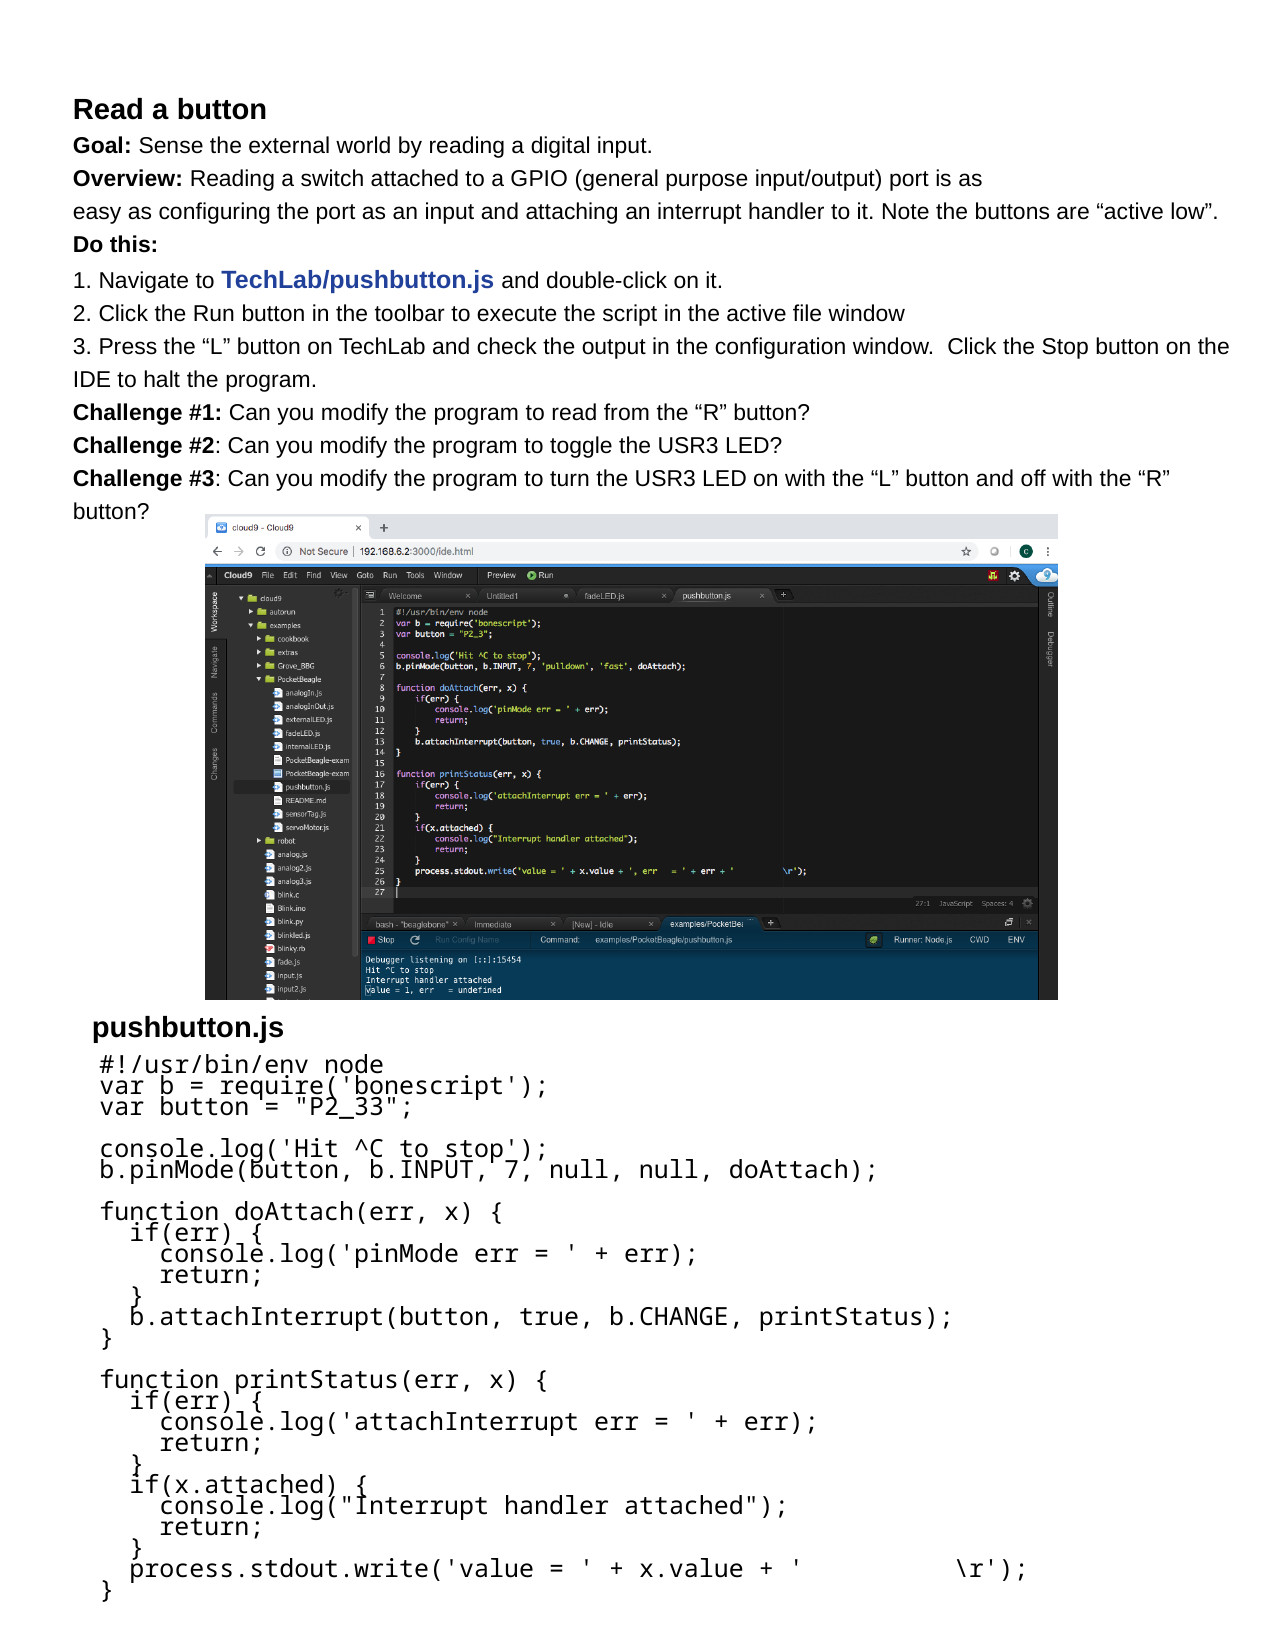

Read a button
Goal: Sense the external world by reading a digital input.
Overview: Reading a switch attached to a GPIO (general purpose input/output) port is as
easy as configuring the port as an input and attaching an interrupt handler to it. Note the buttons are “active low”.
Do this:
1. Navigate to TechLab/pushbutton.js and double-click on it.
2. Click the Run button in the toolbar to execute the script in the active file window
3. Press the “L” button on TechLab and check the output in the configuration window. Click the Stop button on the IDE to halt the program.
Challenge #1: Can you modify the program to read from the “R” button?
Challenge #2: Can you modify the program to toggle the USR3 LED?
Challenge #3: Can you modify the program to turn the USR3 LED on with the “L” button and off with the “R” button?
pushbutton.js
#!/usr/bin/env node
var b = require('bonescript');
var button = "P2_33";
console.log('Hit ^C to stop');
b.pinMode(button, b.INPUT, 7, null, null, doAttach);
function doAttach(err, x) {
 if(err) {
 console.log('pinMode err = ' + err);
 return;
 }
 b.attachInterrupt(button, true, b.CHANGE, printStatus);
}
function printStatus(err, x) {
 if(err) {
 console.log('attachInterrupt err = ' + err);
 return;
 }
 if(x.attached) {
 console.log("Interrupt handler attached");
 return;
 }
 process.stdout.write('value = ' + x.value + ' \r');
}